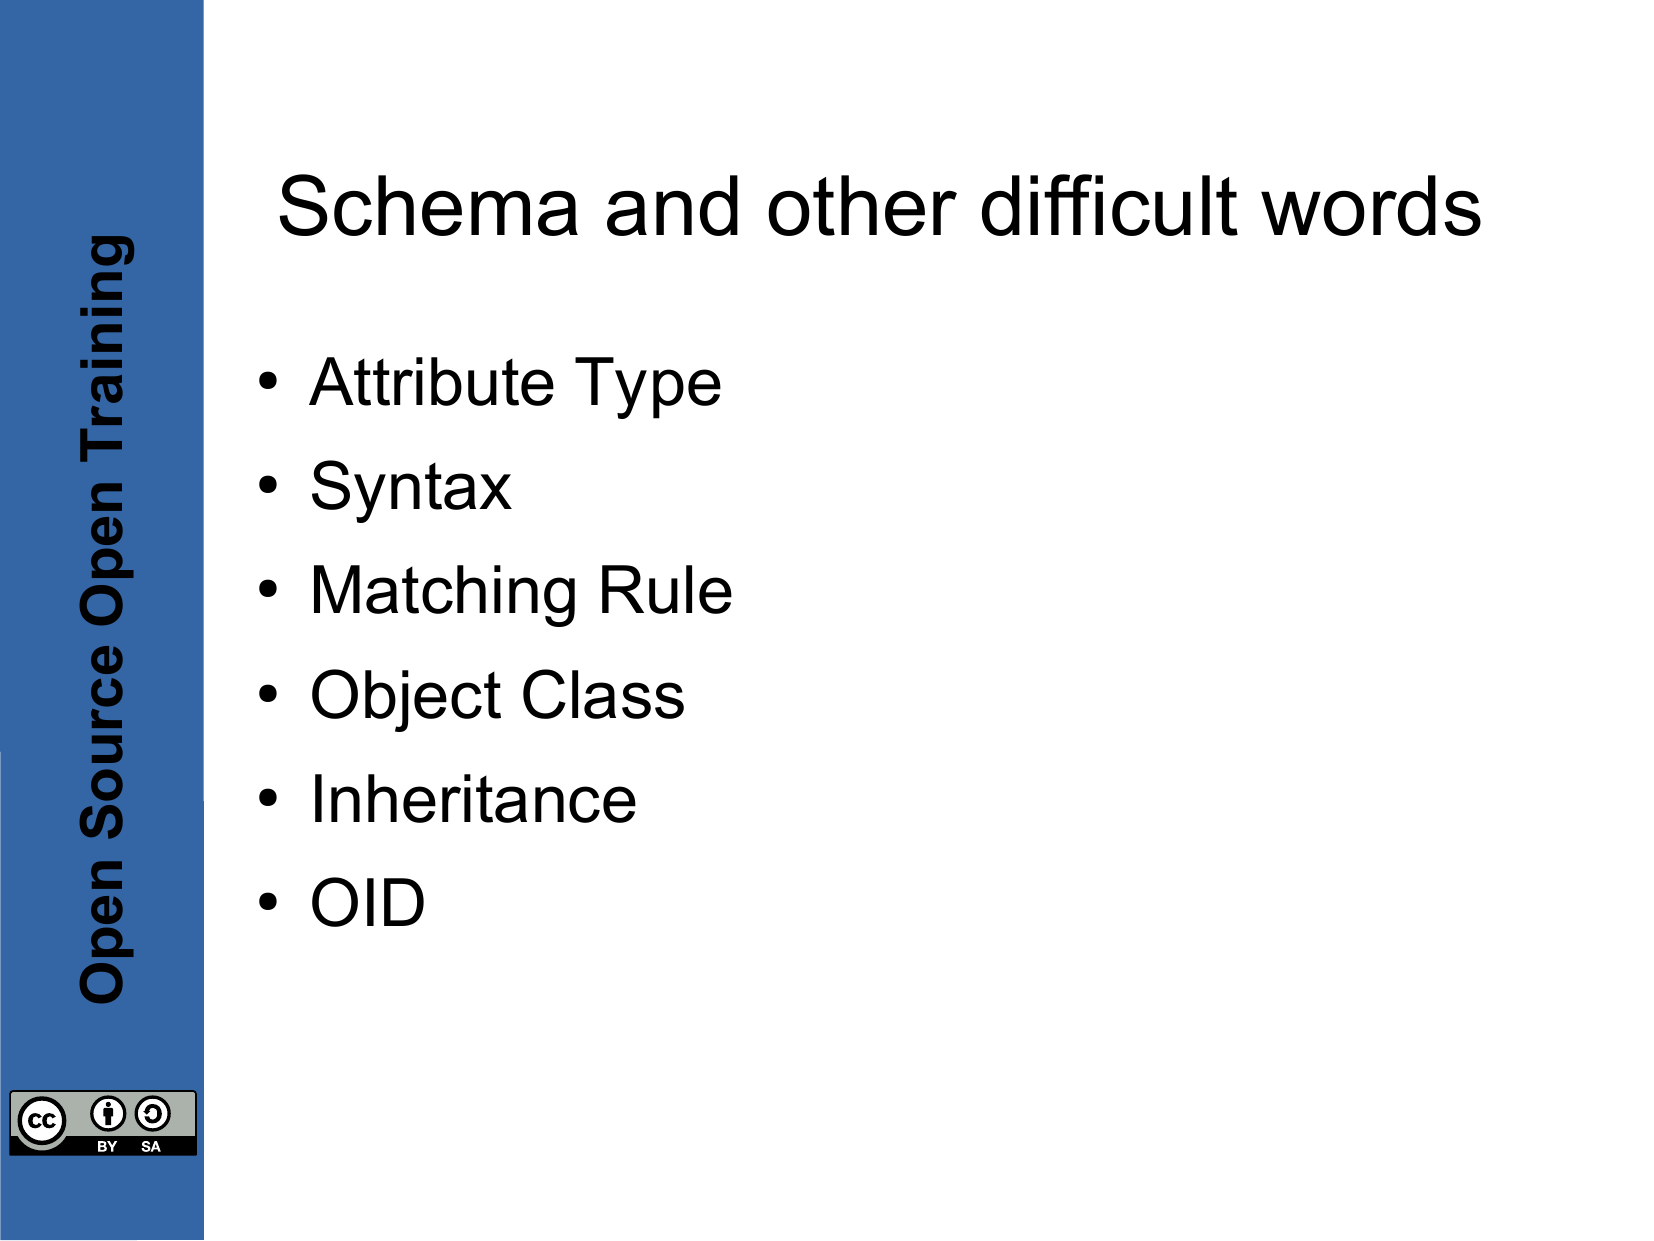

# Schema and other difficult words
Attribute Type
Syntax
Matching Rule
Object Class
Inheritance
OID